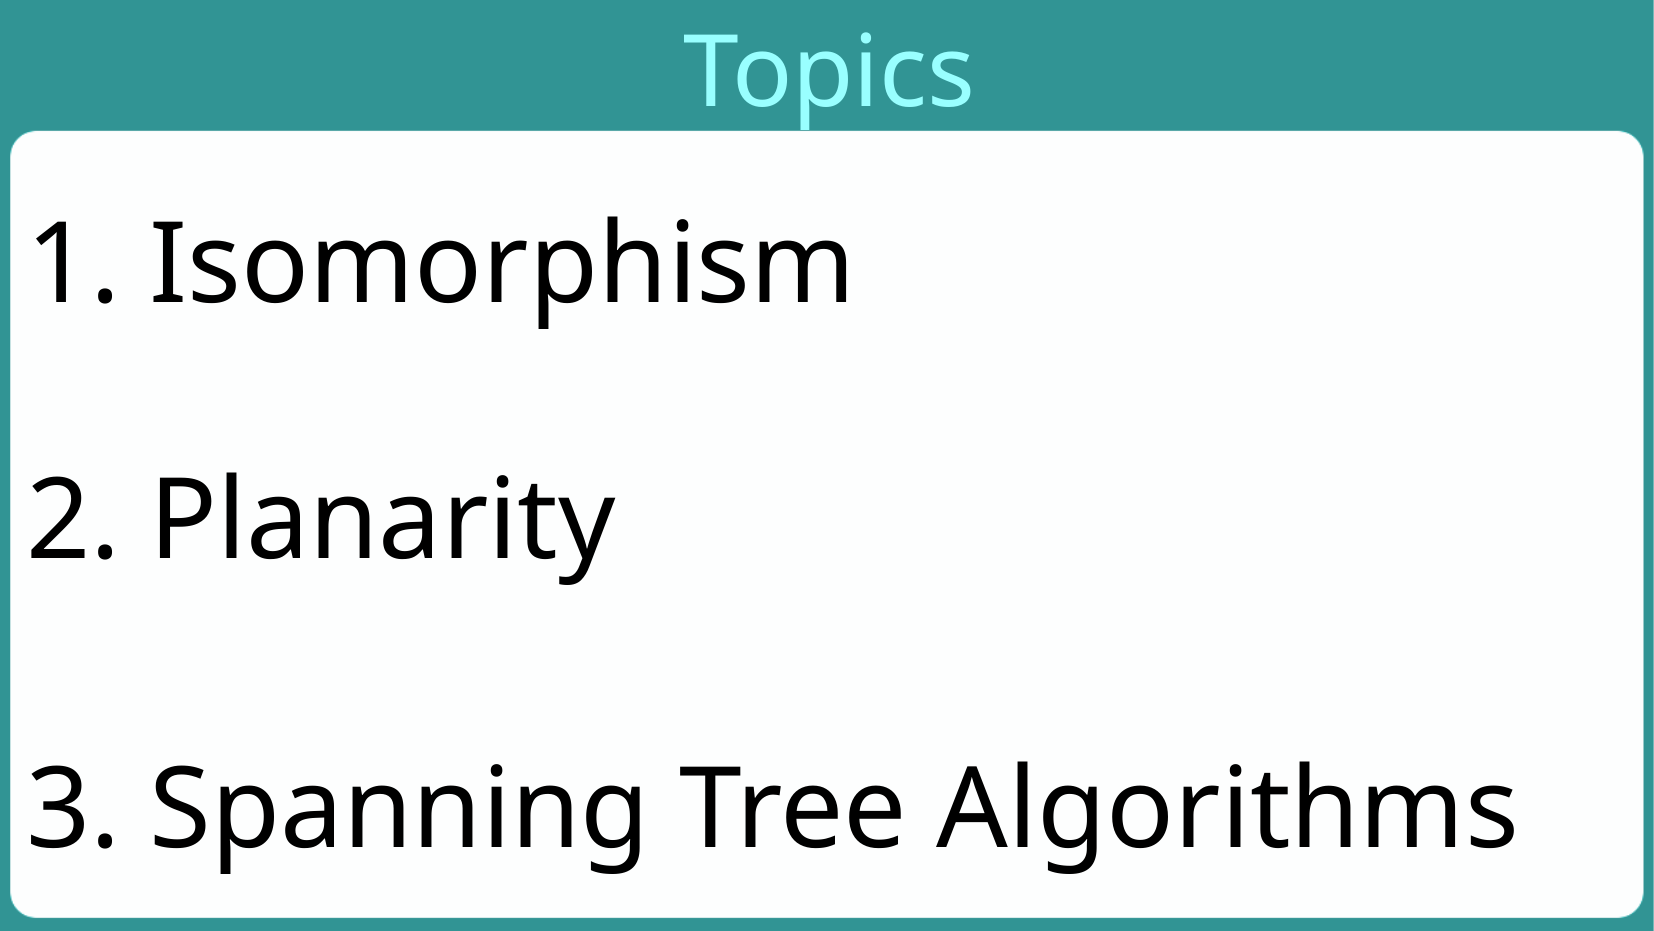

# Topics
1. Isomorphism
2. Planarity
3. Spanning Tree Algorithms